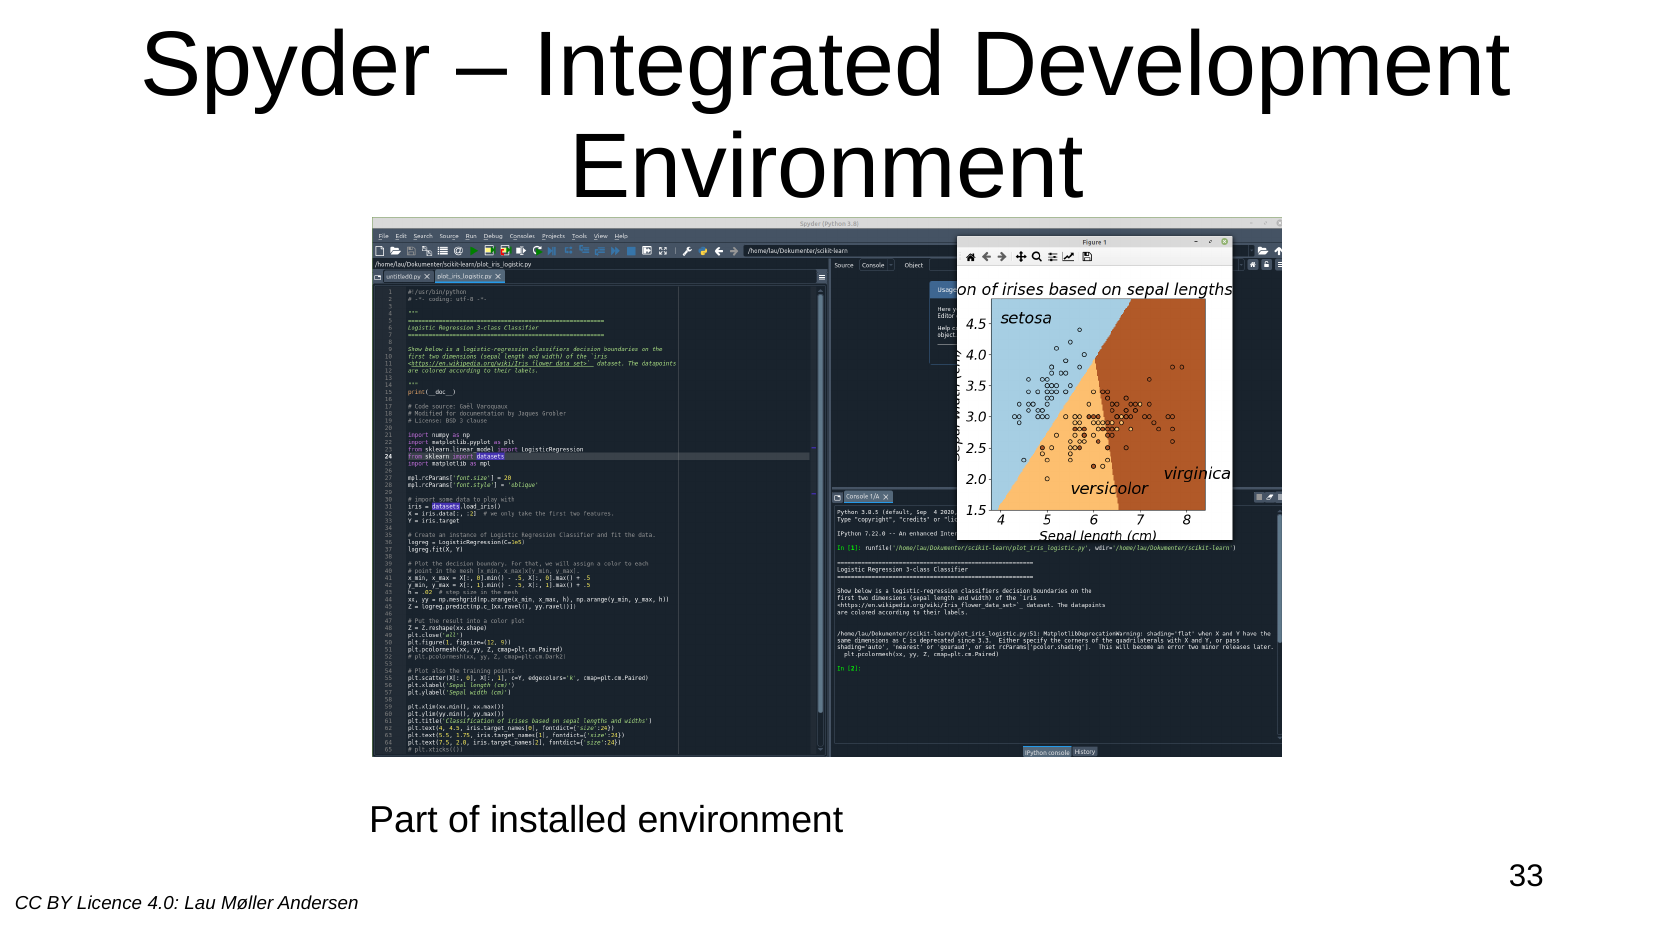

# Spyder – Integrated Development Environment
Part of installed environment
CC BY Licence 4.0: Lau Møller Andersen